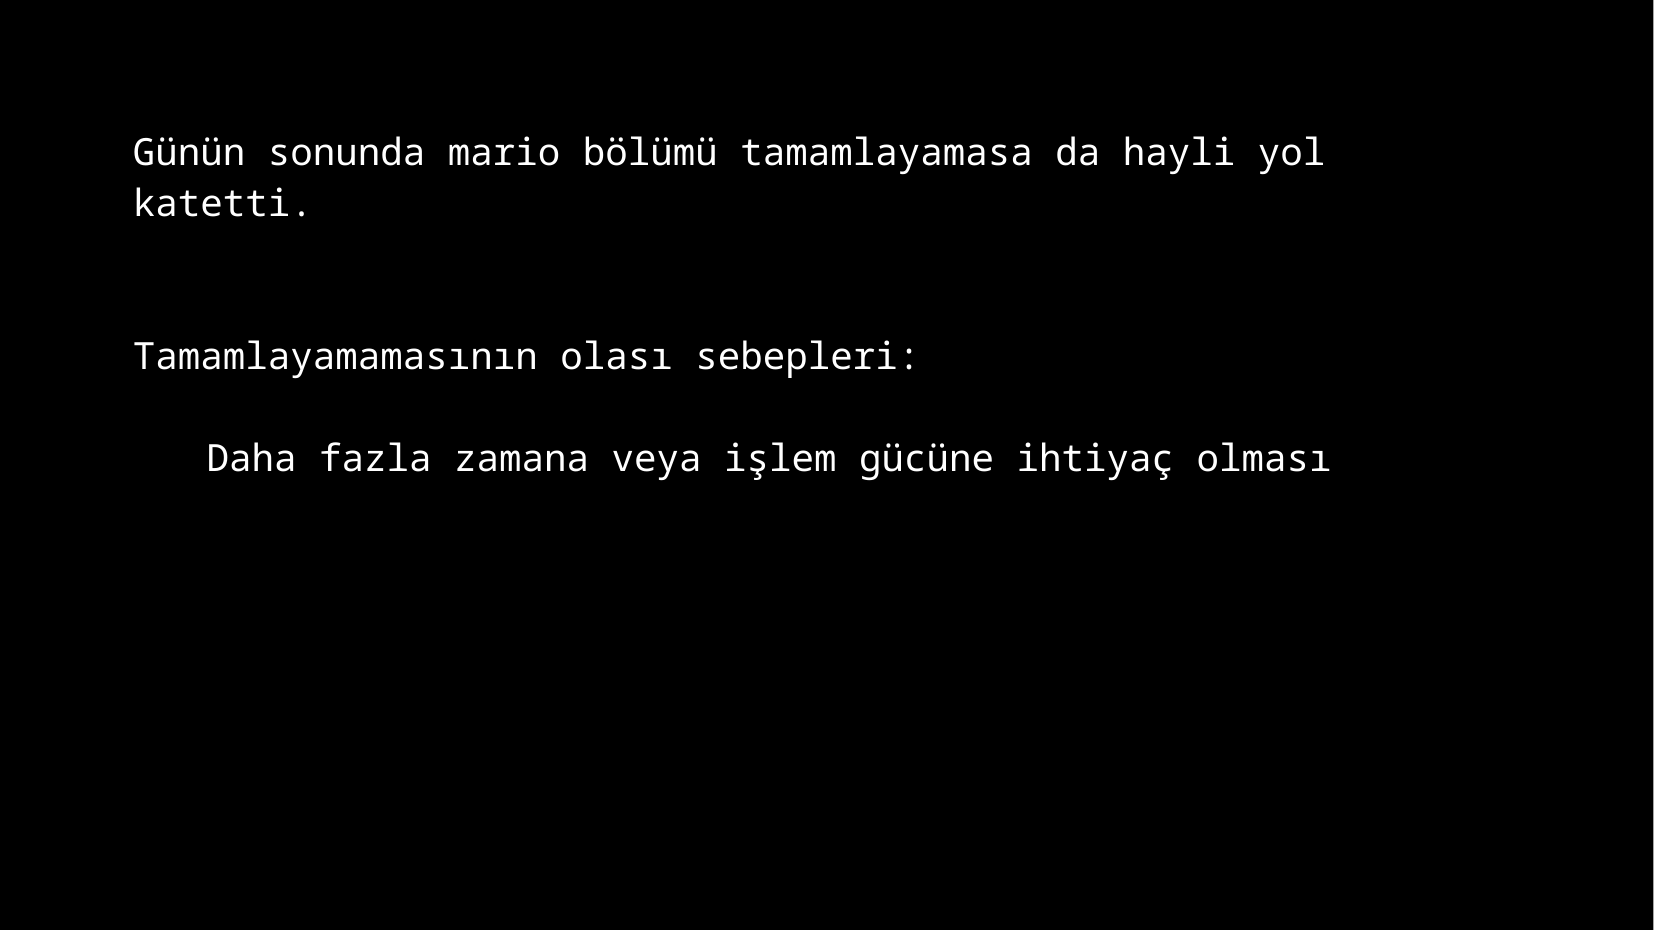

Günün sonunda mario bölümü tamamlayamasa da hayli yol katetti.
Tamamlayamamasının olası sebepleri:
	Daha fazla zamana veya işlem gücüne ihtiyaç olması